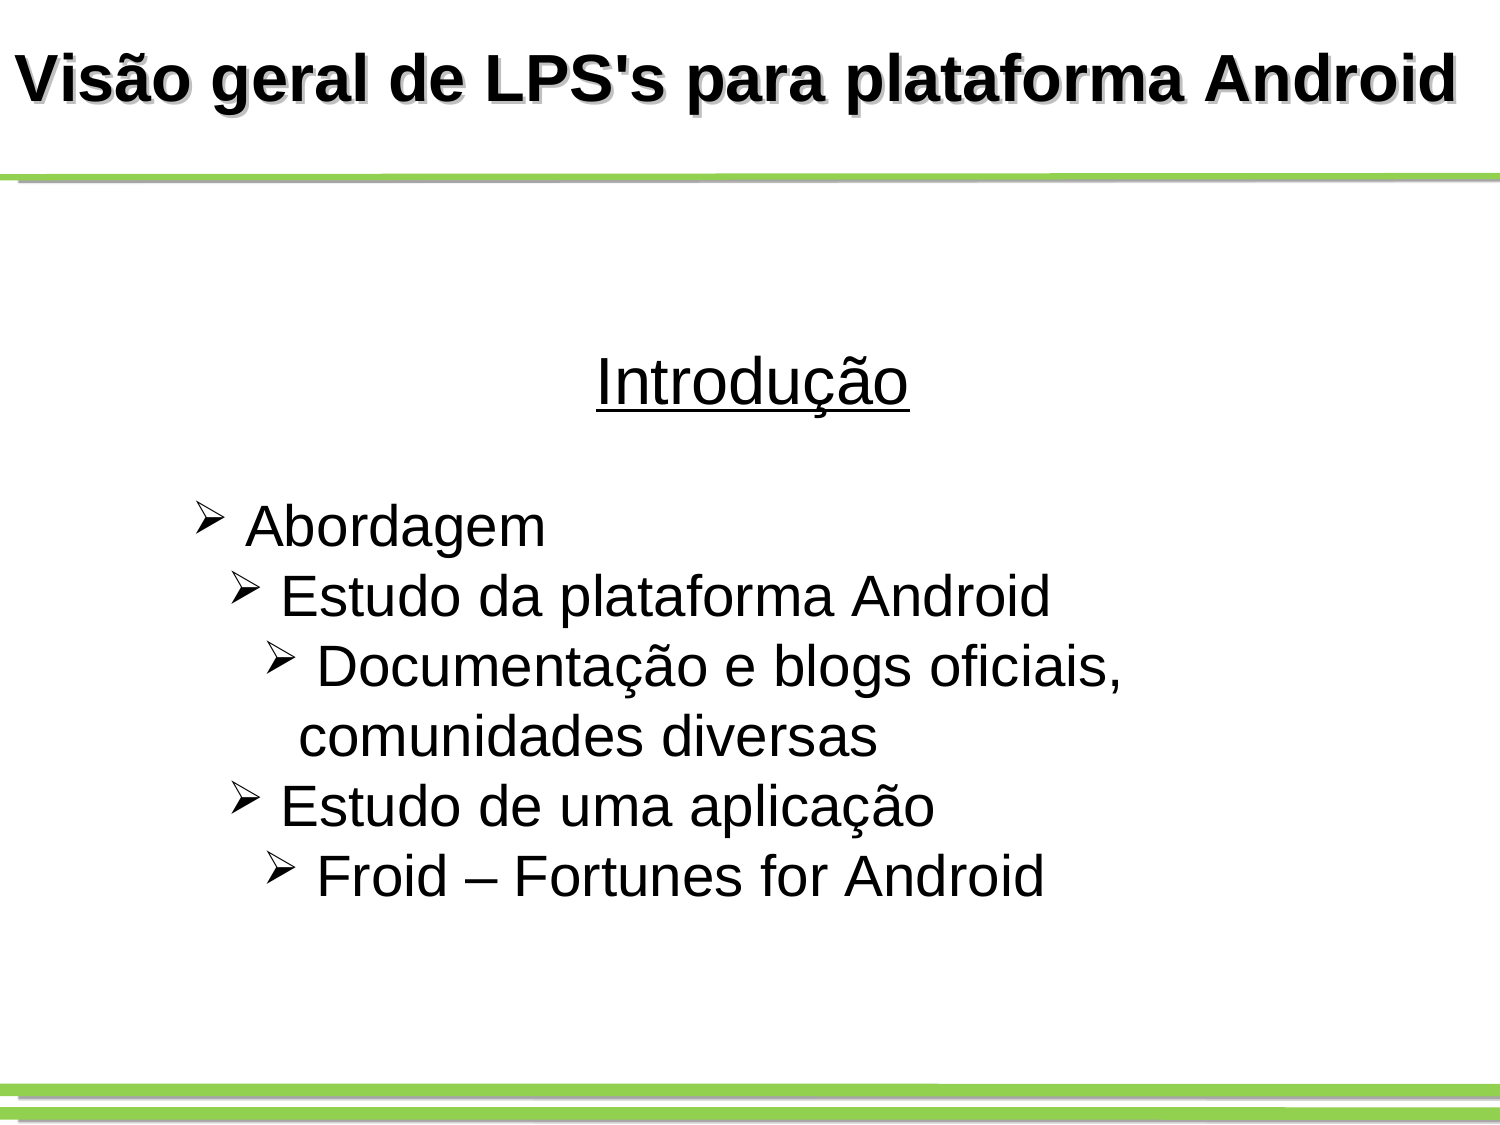

Visão geral de LPS's para plataforma Android
Introdução
 Abordagem
 Estudo da plataforma Android
 Documentação e blogs oficiais, comunidades diversas
 Estudo de uma aplicação
 Froid – Fortunes for Android